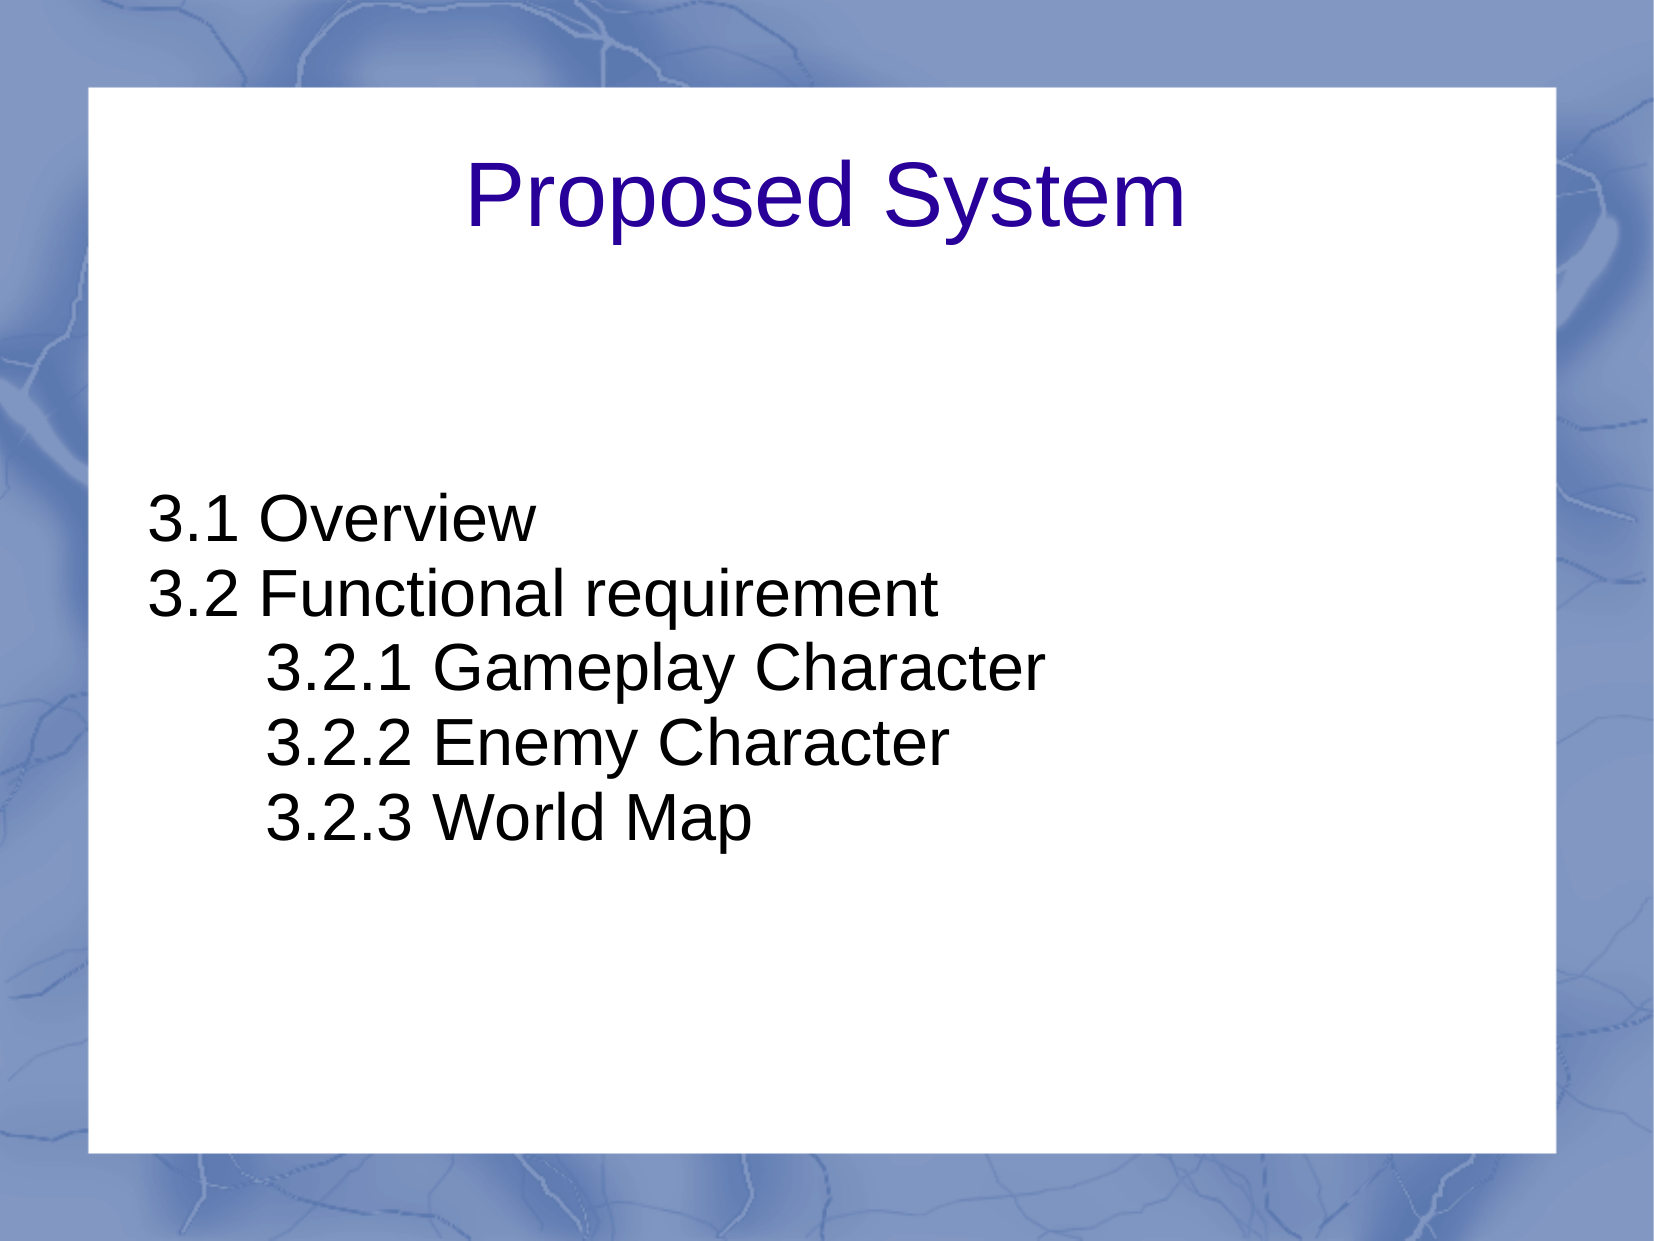

# Proposed System
3.1 Overview
3.2 Functional requirement
	3.2.1 Gameplay Character
	3.2.2 Enemy Character
	3.2.3 World Map